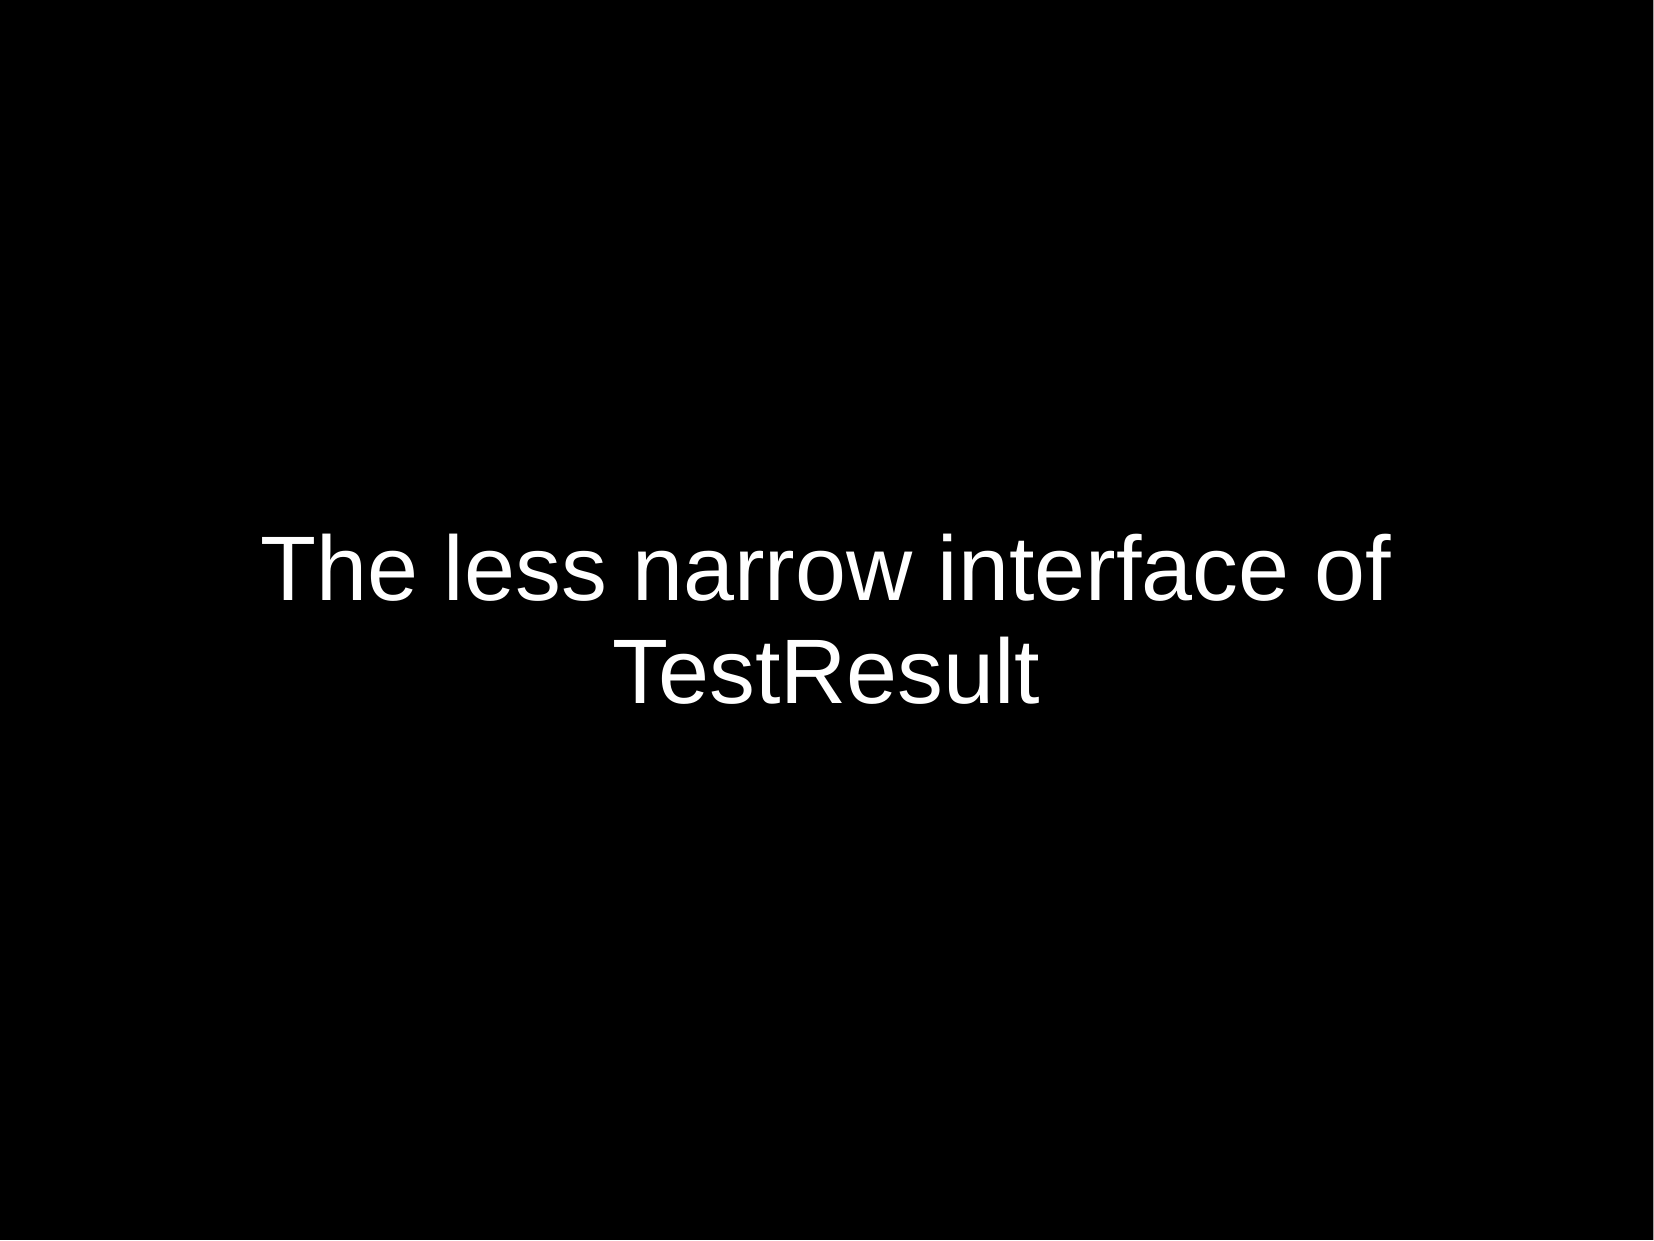

# The less narrow interface of TestResult